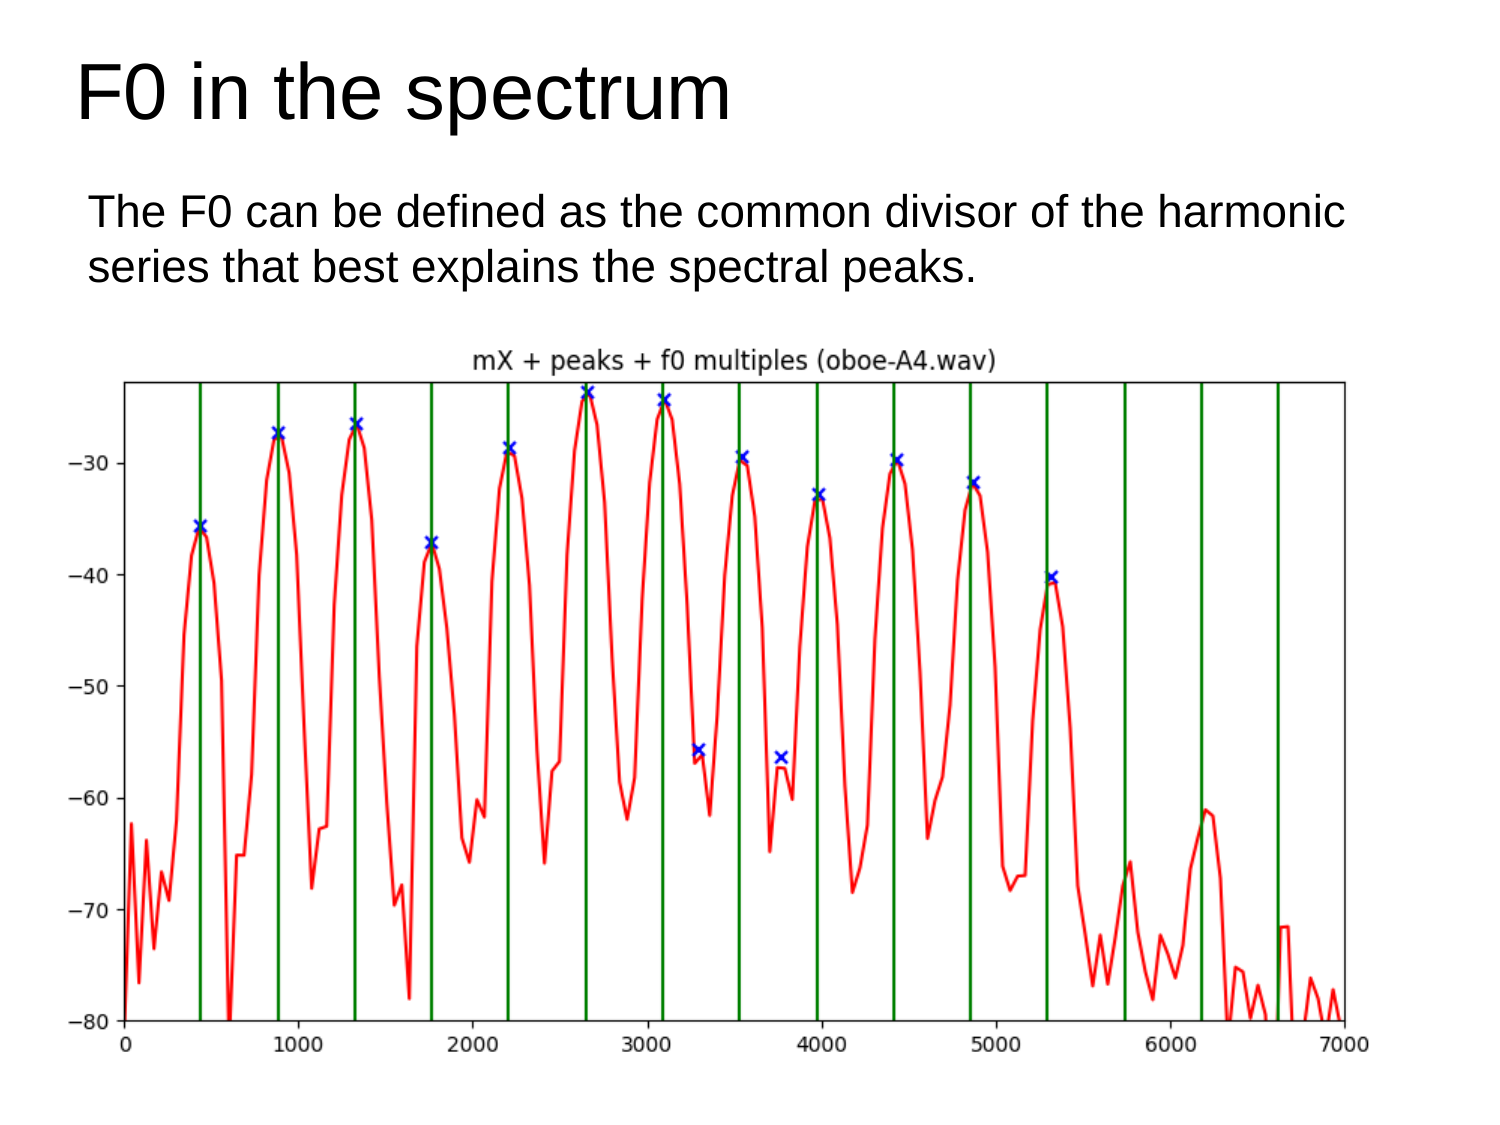

# F0 in the spectrum
The F0 can be defined as the common divisor of the harmonic series that best explains the spectral peaks.